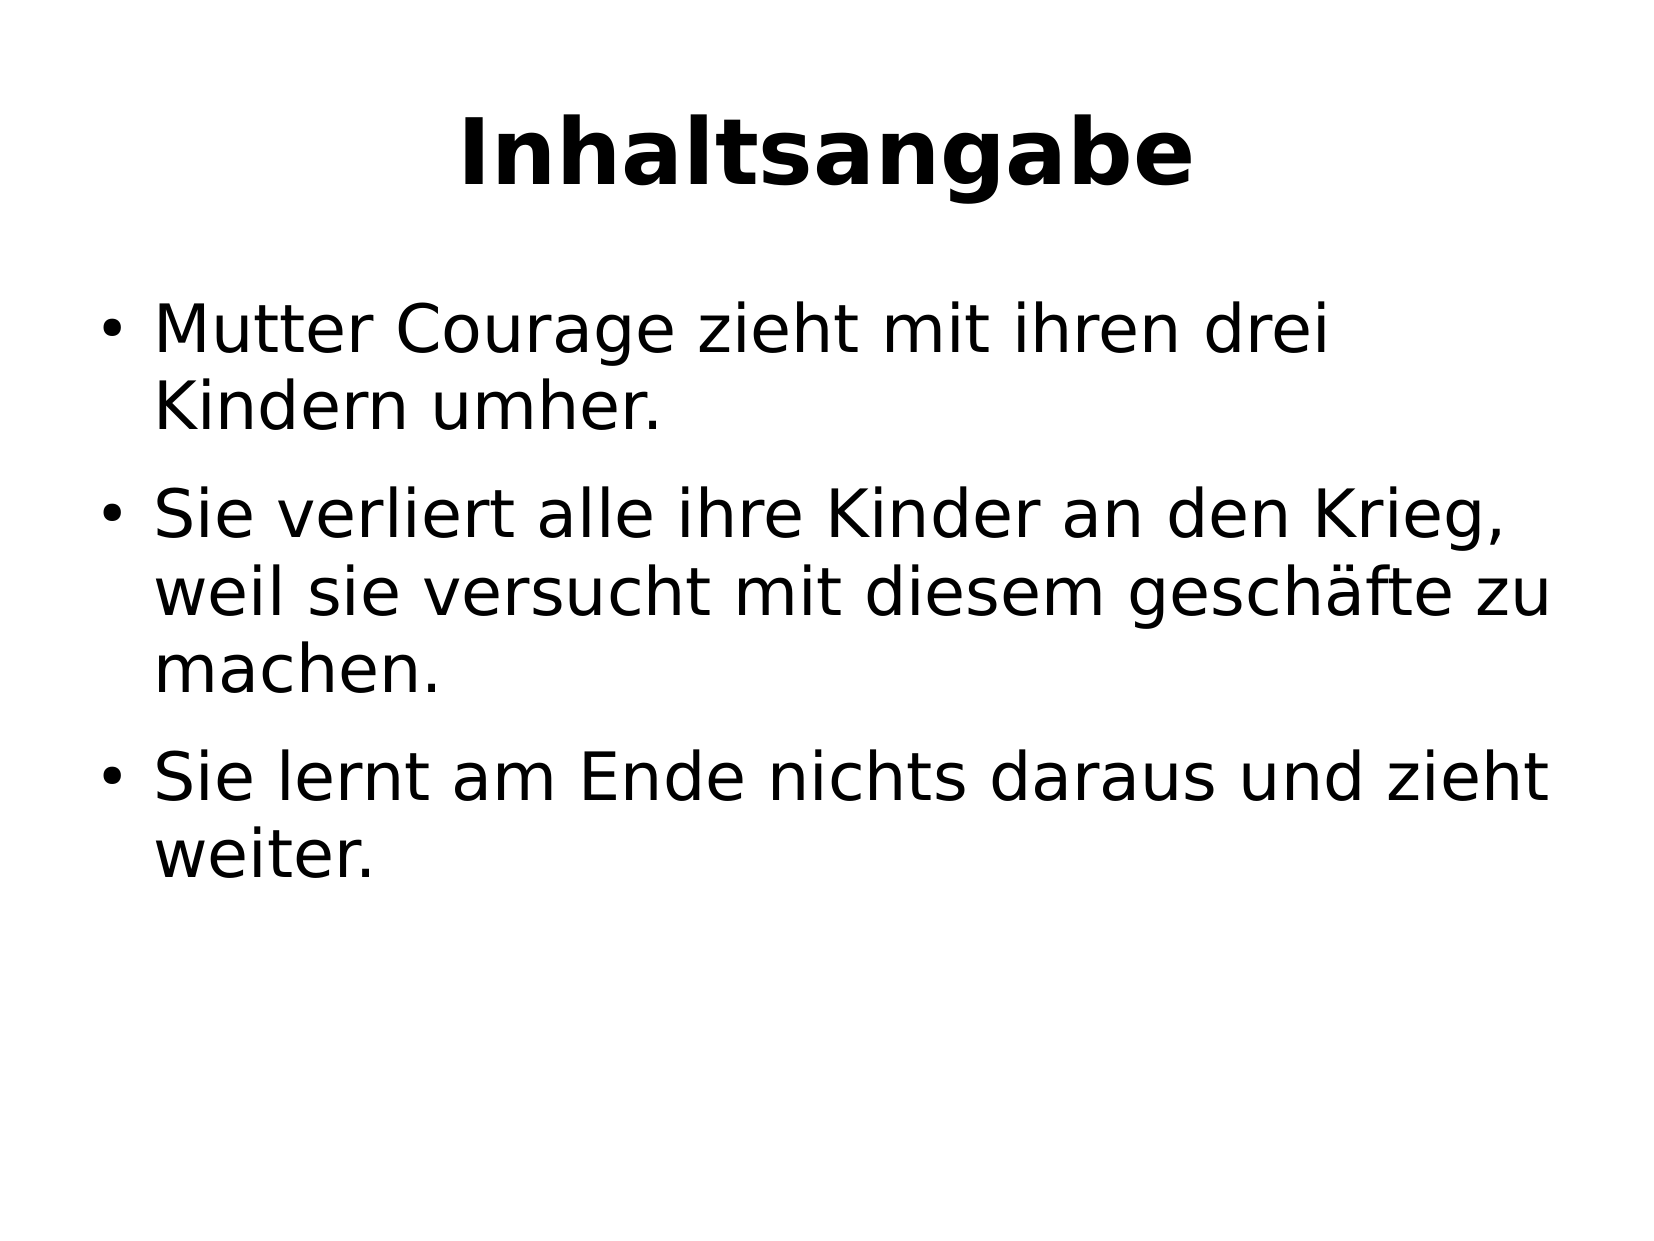

# Inhaltsangabe
Mutter Courage zieht mit ihren drei Kindern umher.
Sie verliert alle ihre Kinder an den Krieg, weil sie versucht mit diesem geschäfte zu machen.
Sie lernt am Ende nichts daraus und zieht weiter.